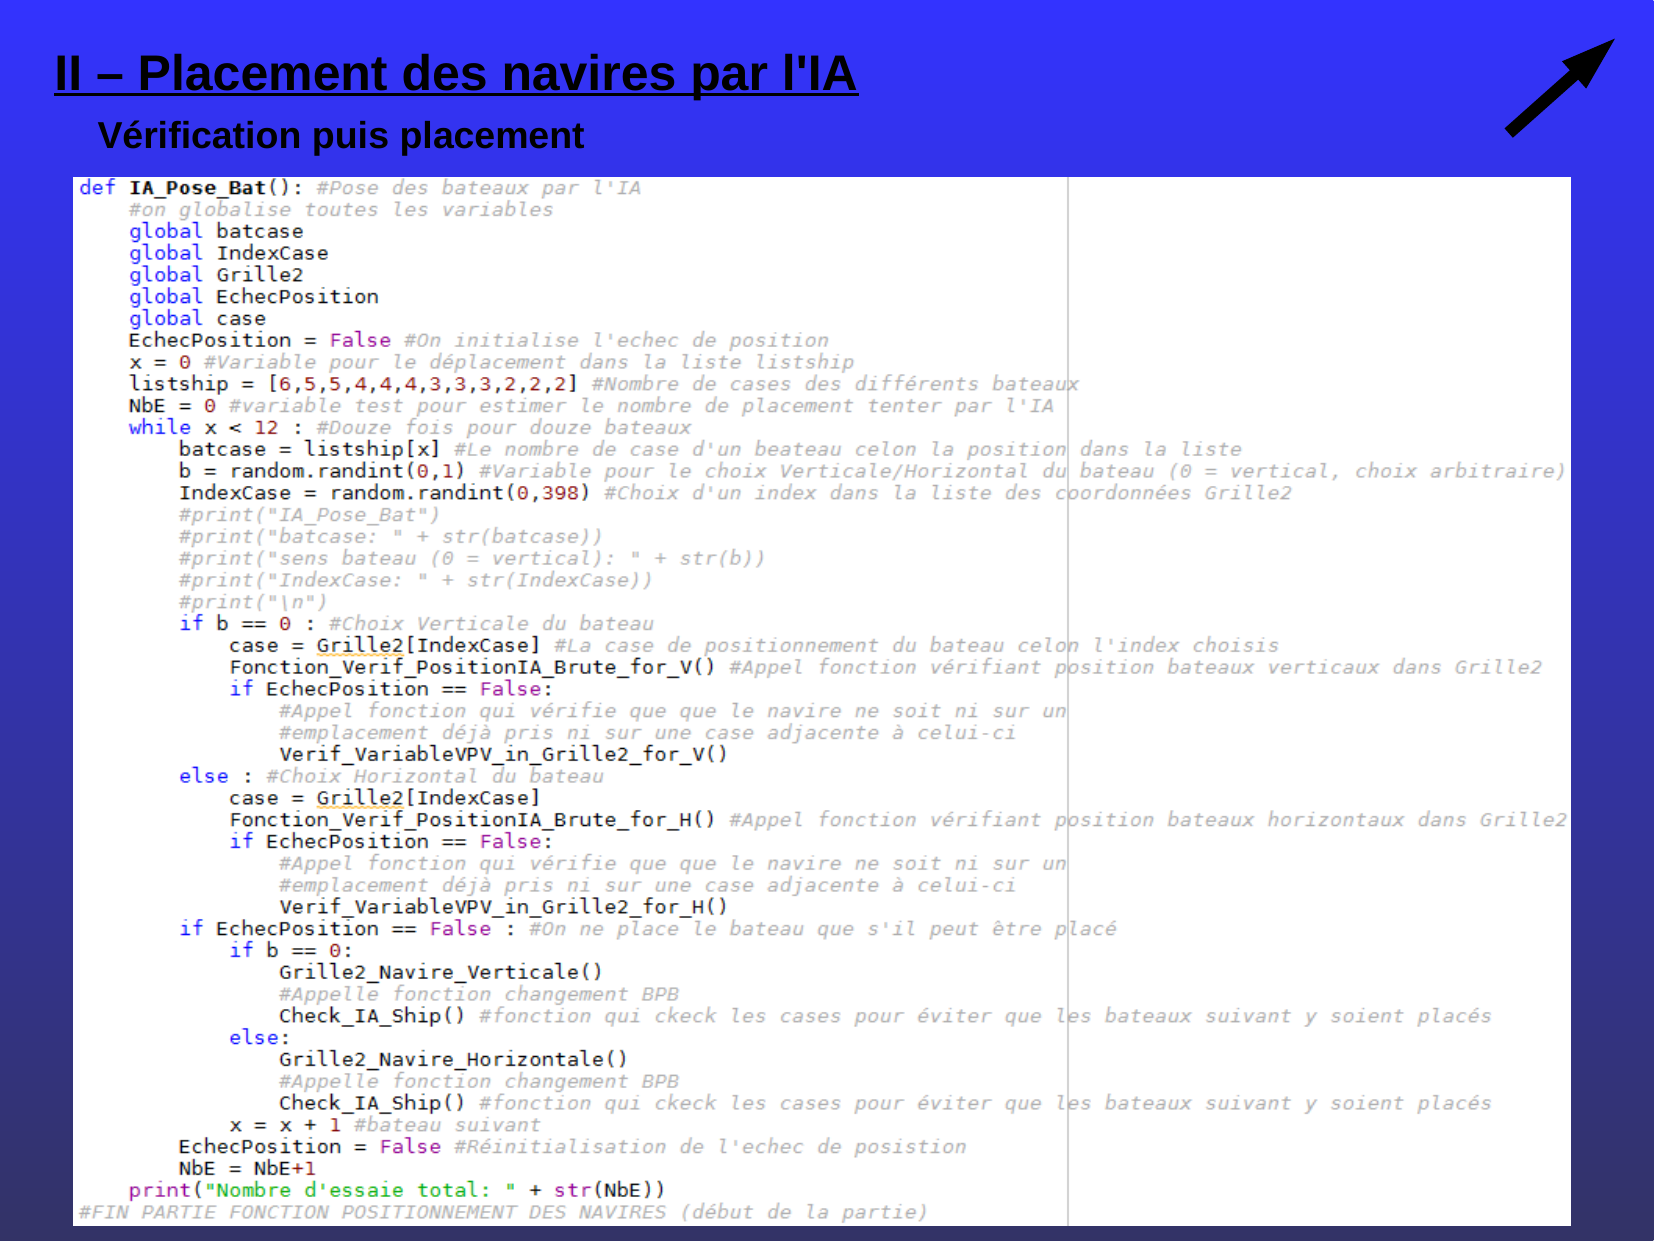

II – Placement des navires par l'IA
Vérification puis placement